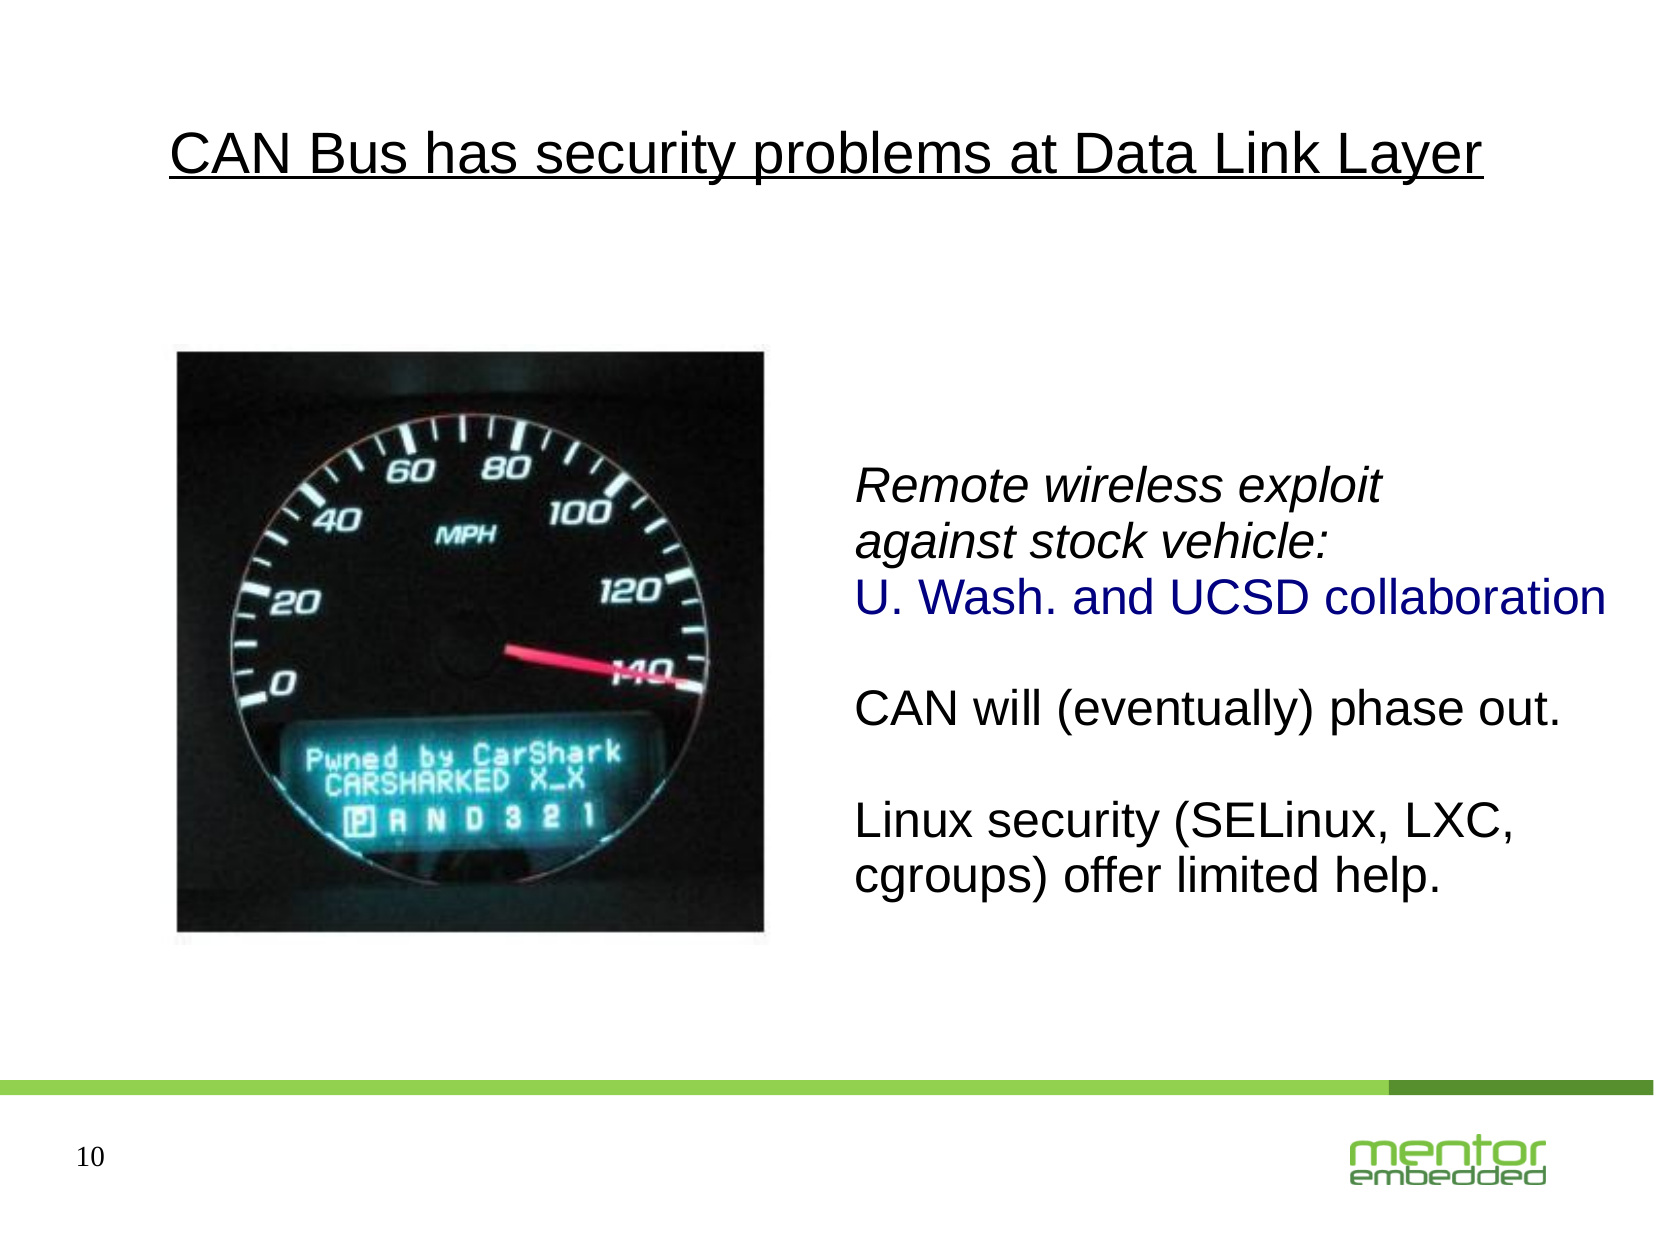

# CAN Bus has security problems at Data Link Layer
Remote wireless exploit
against stock vehicle:
U. Wash. and UCSD collaboration
CAN will (eventually) phase out.
Linux security (SELinux, LXC,
cgroups) offer limited help.
10